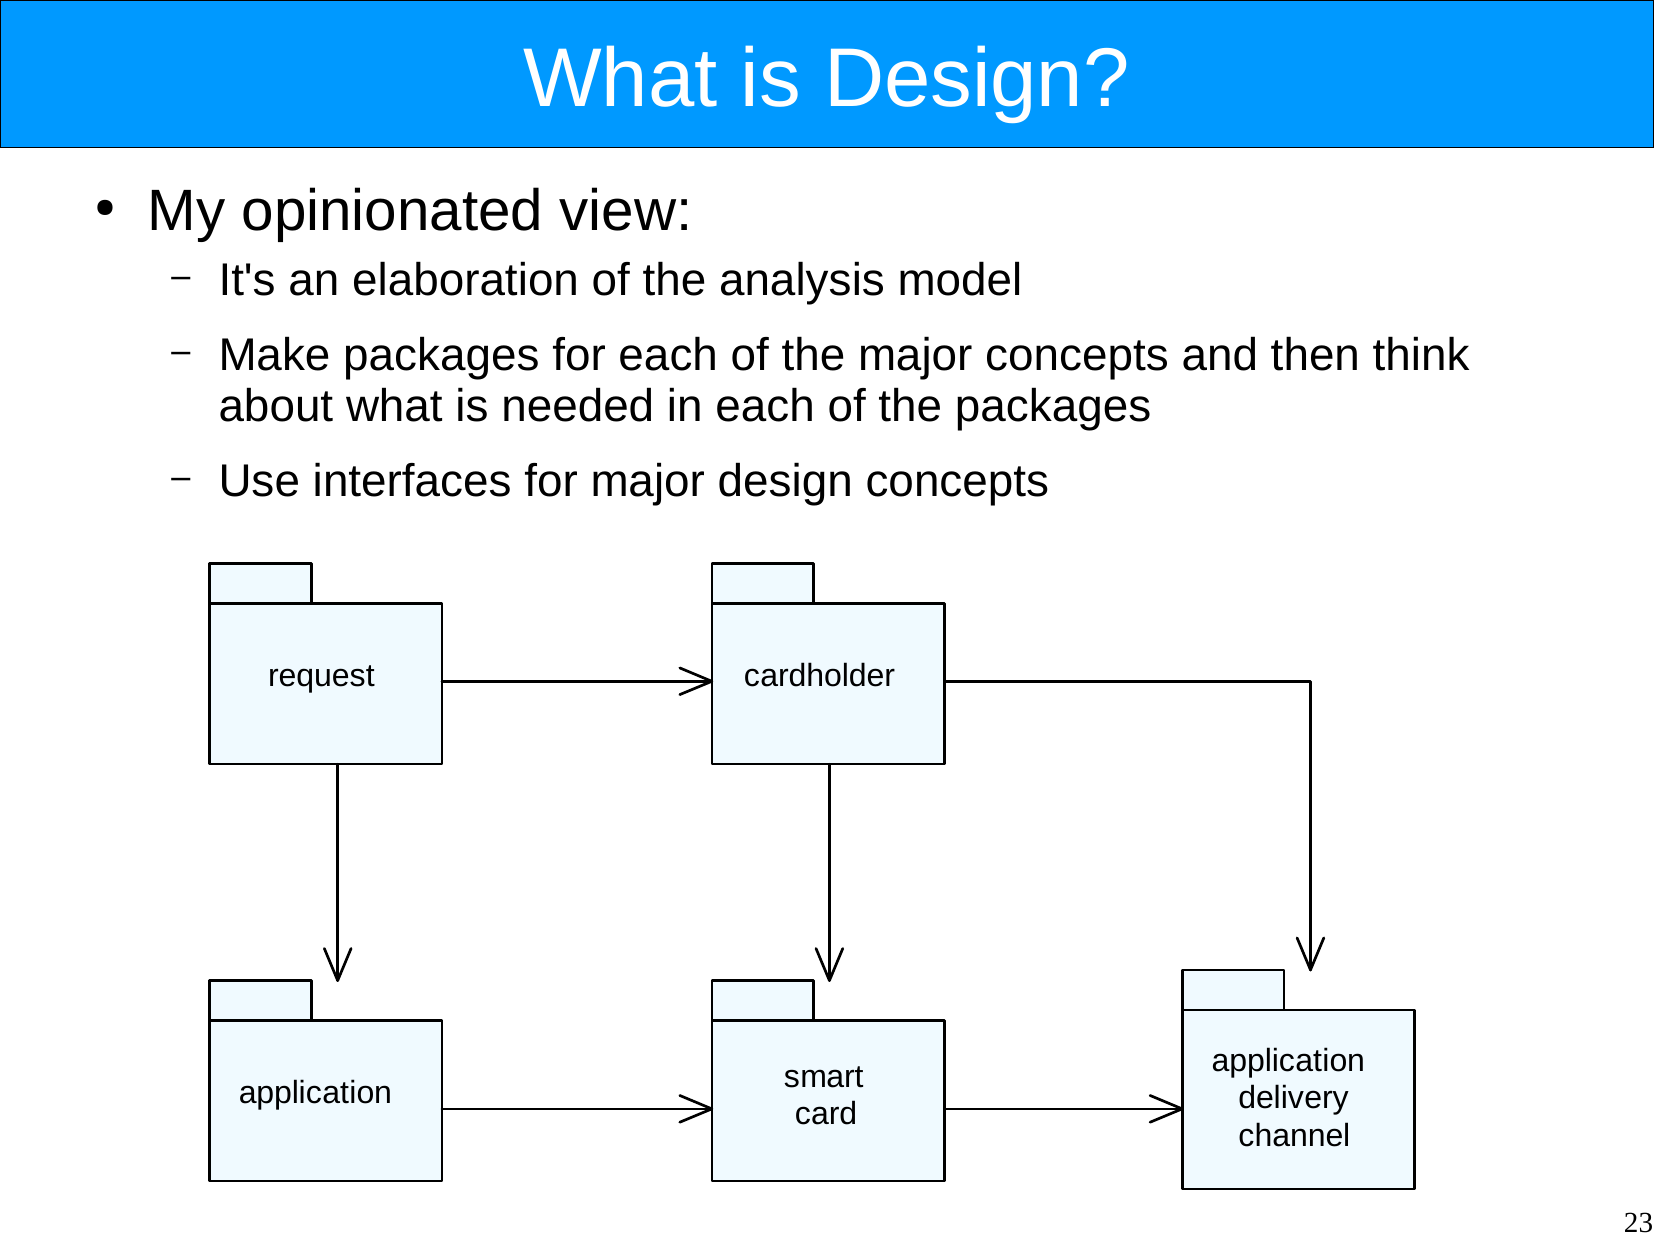

# What is Design?
My opinionated view:
It's an elaboration of the analysis model
Make packages for each of the major concepts and then think about what is needed in each of the packages
Use interfaces for major design concepts
23